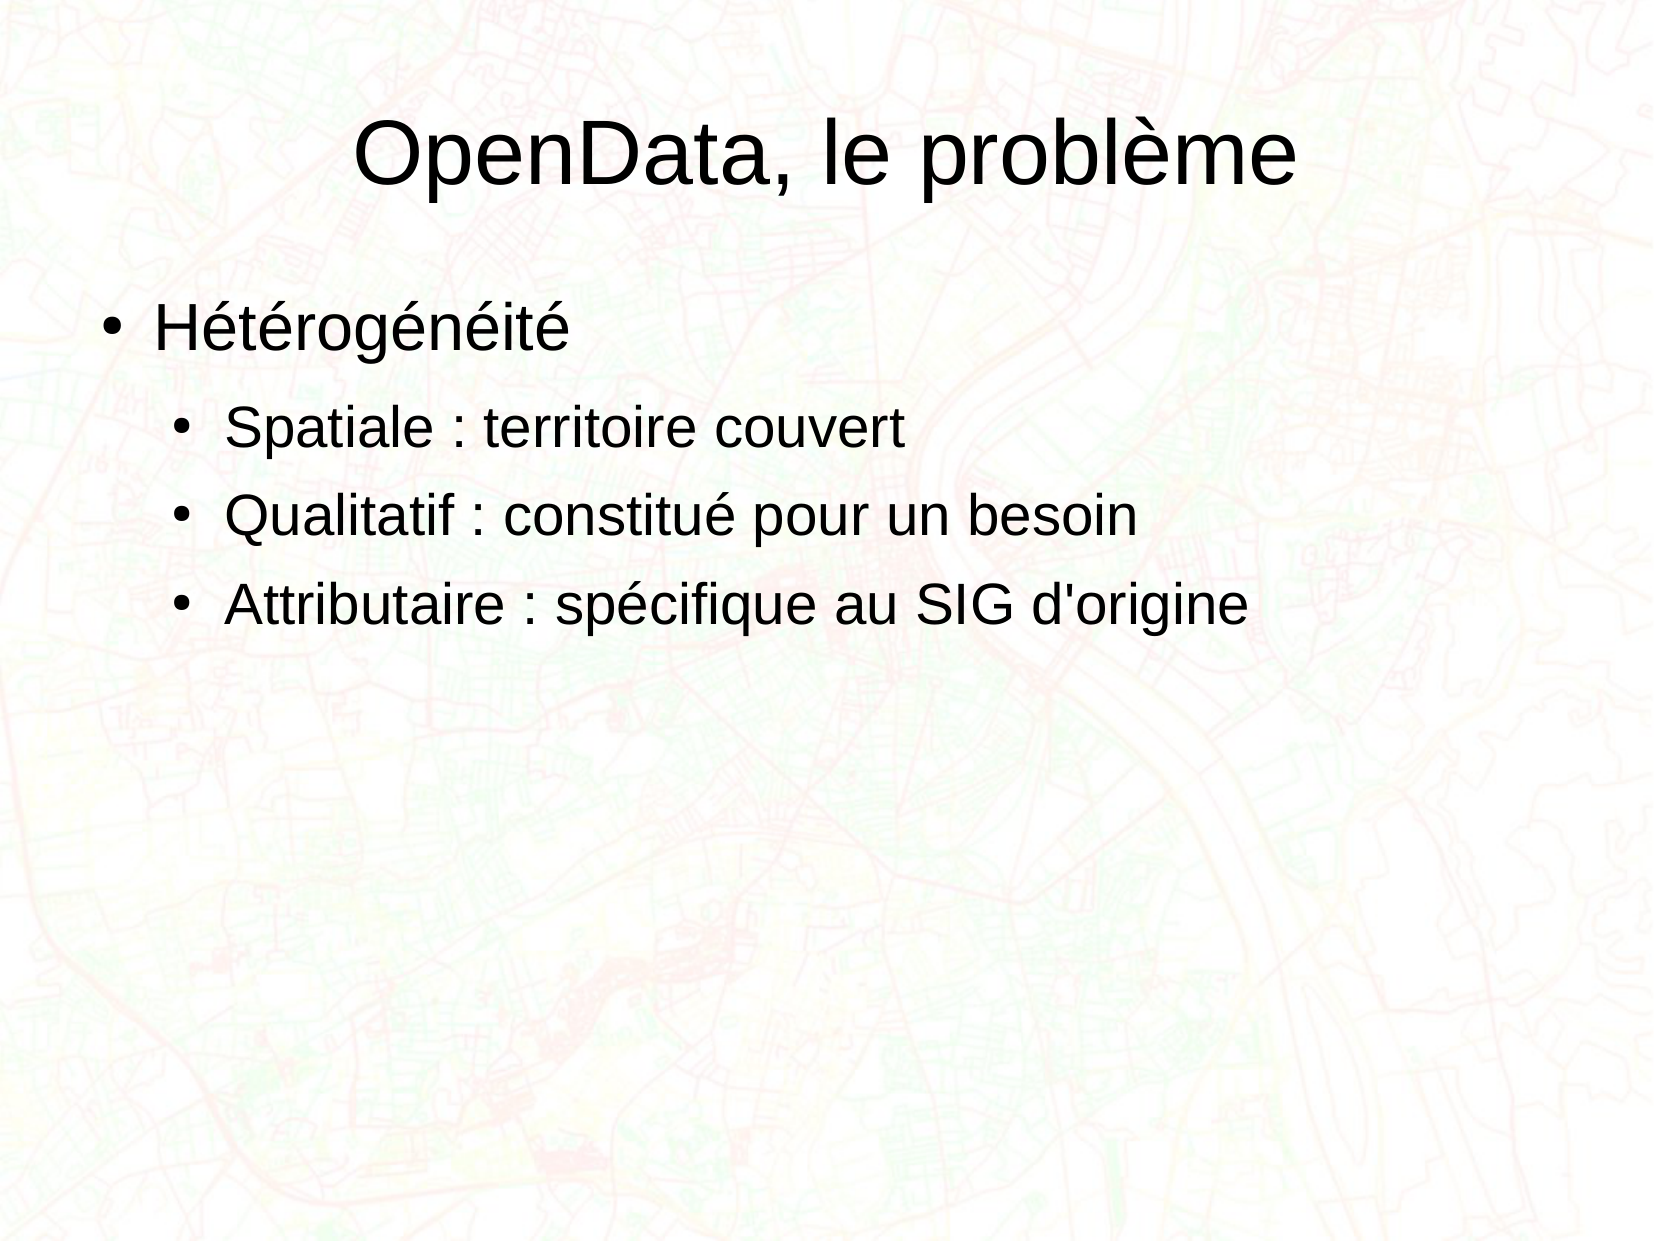

# OpenData, le problème
Hétérogénéité
Spatiale : territoire couvert
Qualitatif : constitué pour un besoin
Attributaire : spécifique au SIG d'origine